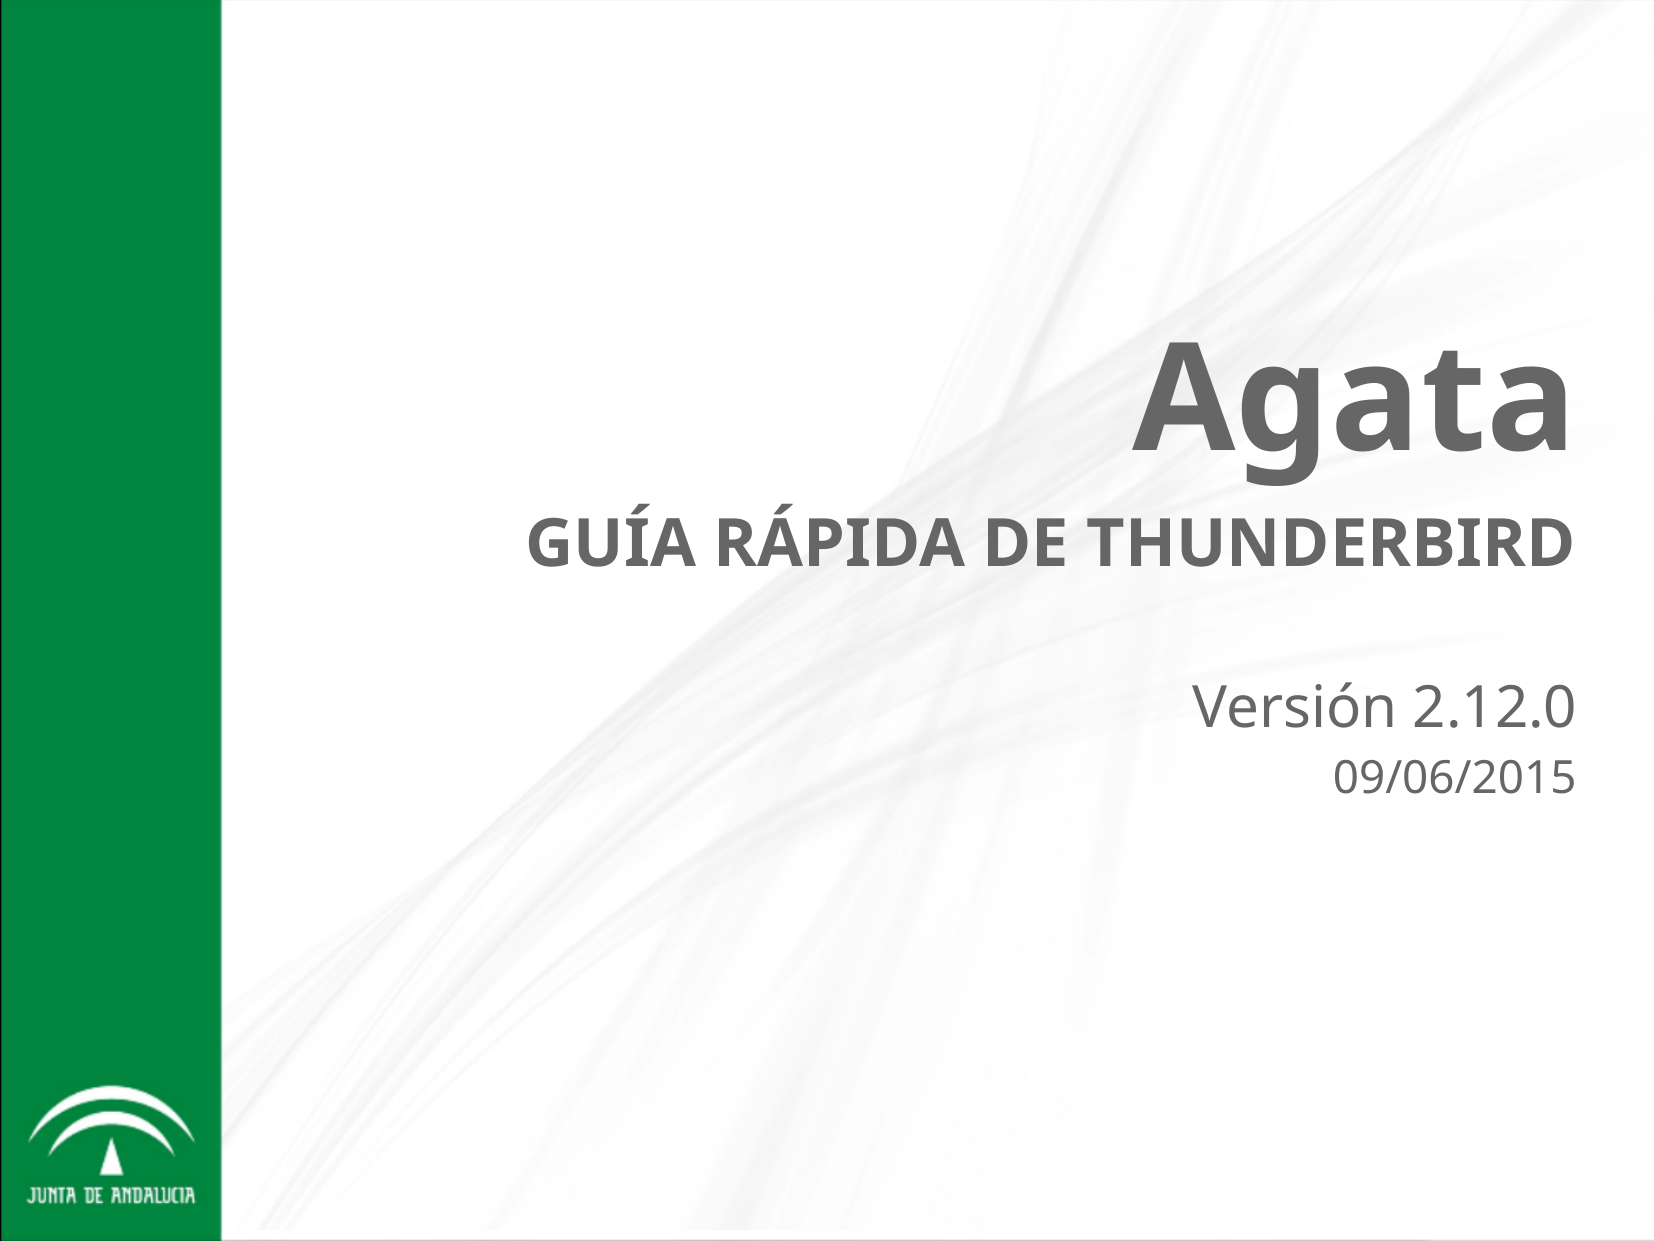

# Agata
GUÍA RÁPIDA DE THUNDERBIRD
Versión 2.12.0
09/06/2015